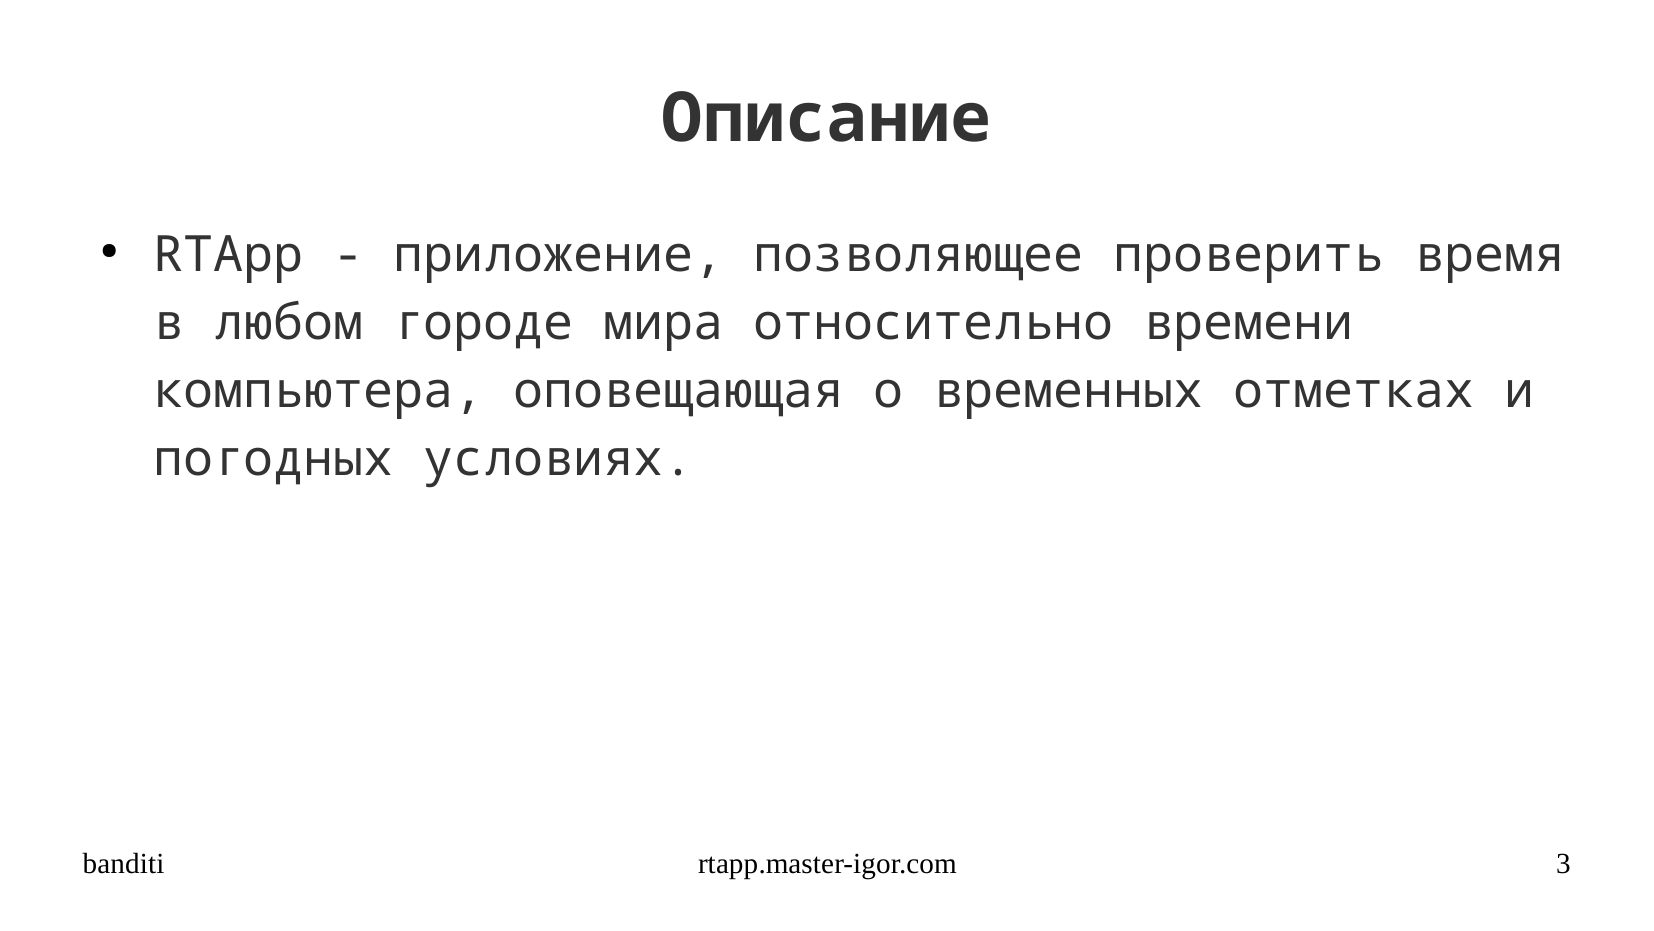

# Описание
RTApp - приложение, позволяющее проверить время в любом городе мира относительно времени компьютера, оповещающая о временных отметках и погодных условиях.
banditi
rtapp.master-igor.com
3